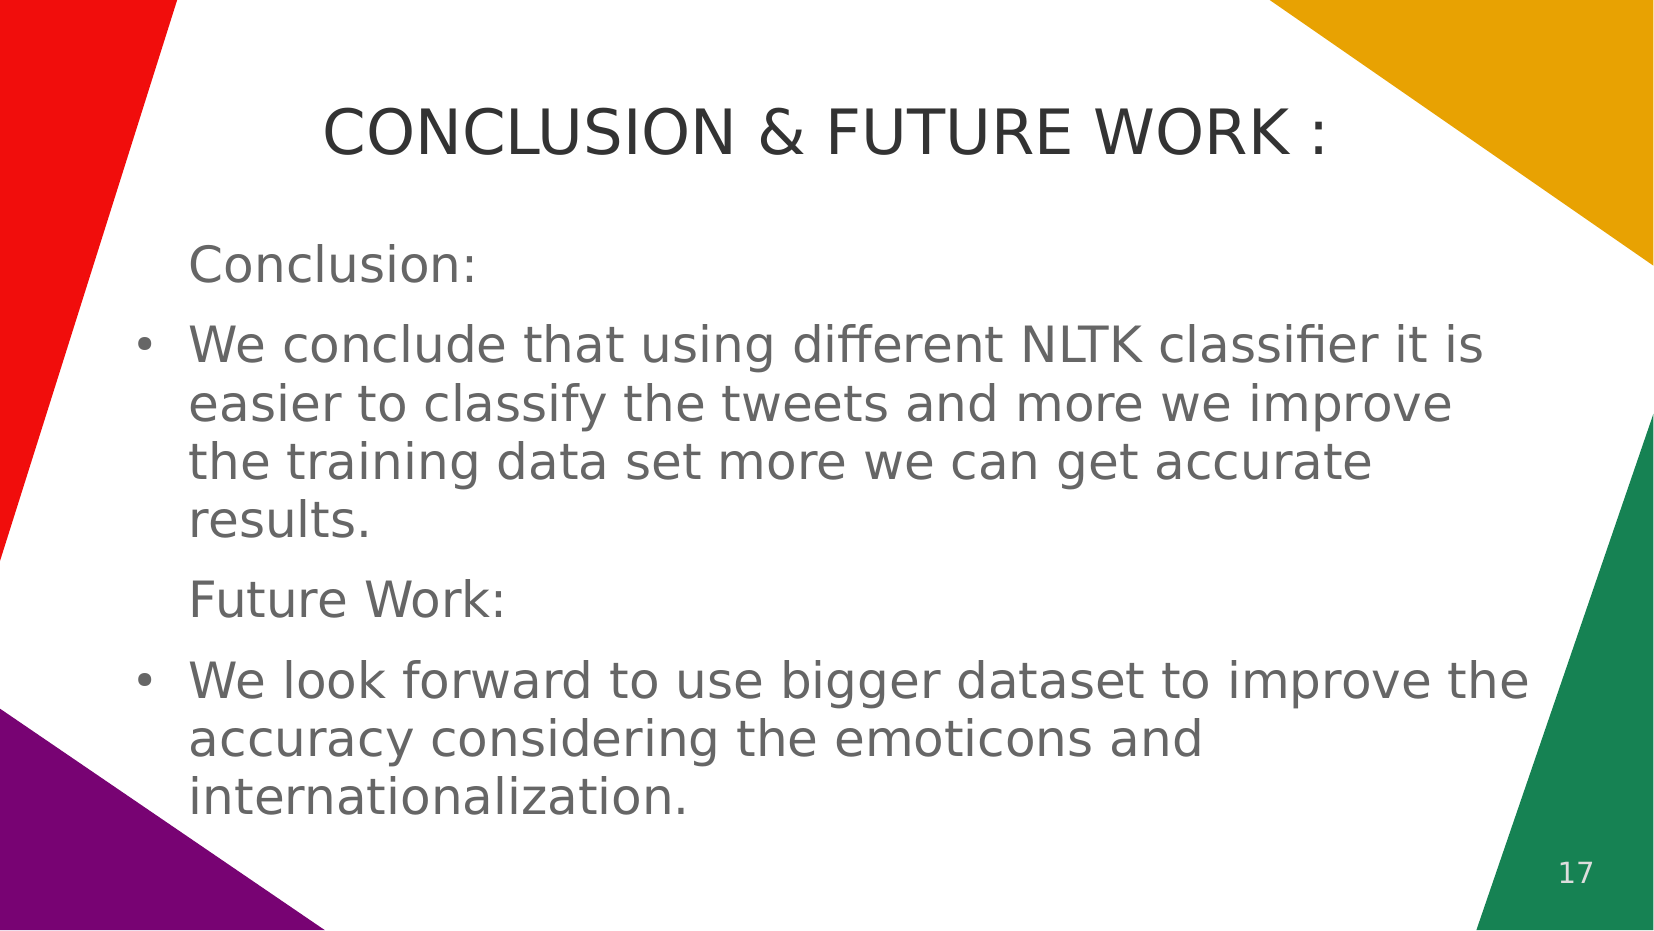

# CONCLUSION & FUTURE WORK :
Conclusion:
We conclude that using different NLTK classifier it is easier to classify the tweets and more we improve the training data set more we can get accurate results.
Future Work:
We look forward to use bigger dataset to improve the accuracy considering the emoticons and internationalization.
17